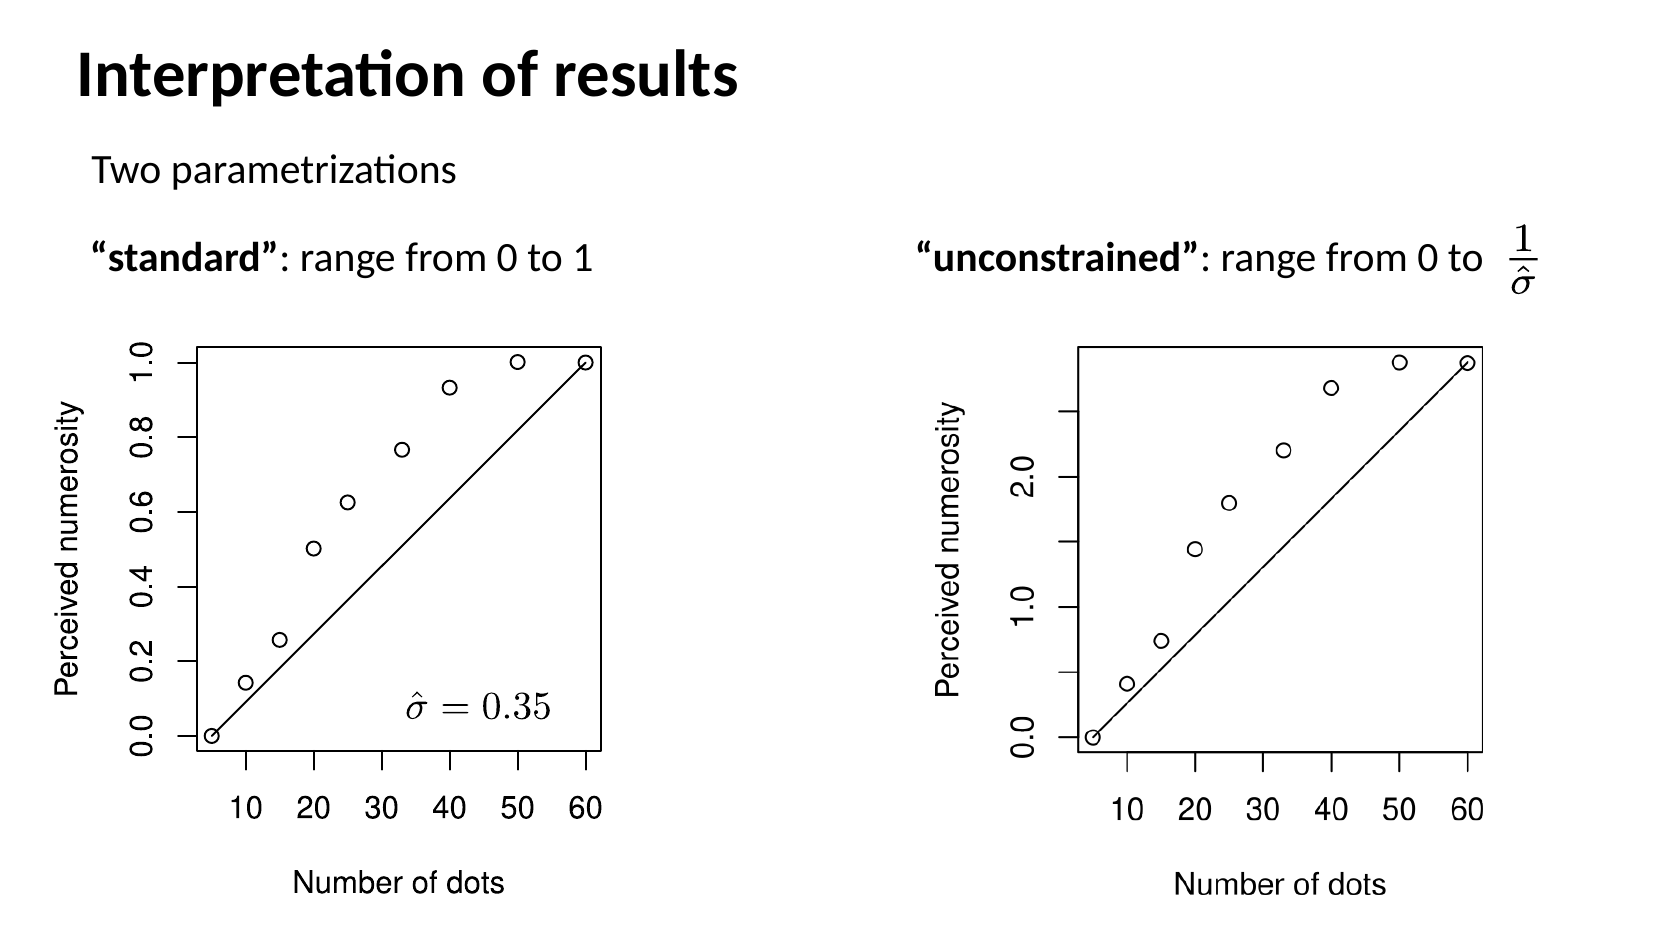

# Interpretation of results
Two parametrizations
“unconstrained”: range from 0 to
“standard”: range from 0 to 1